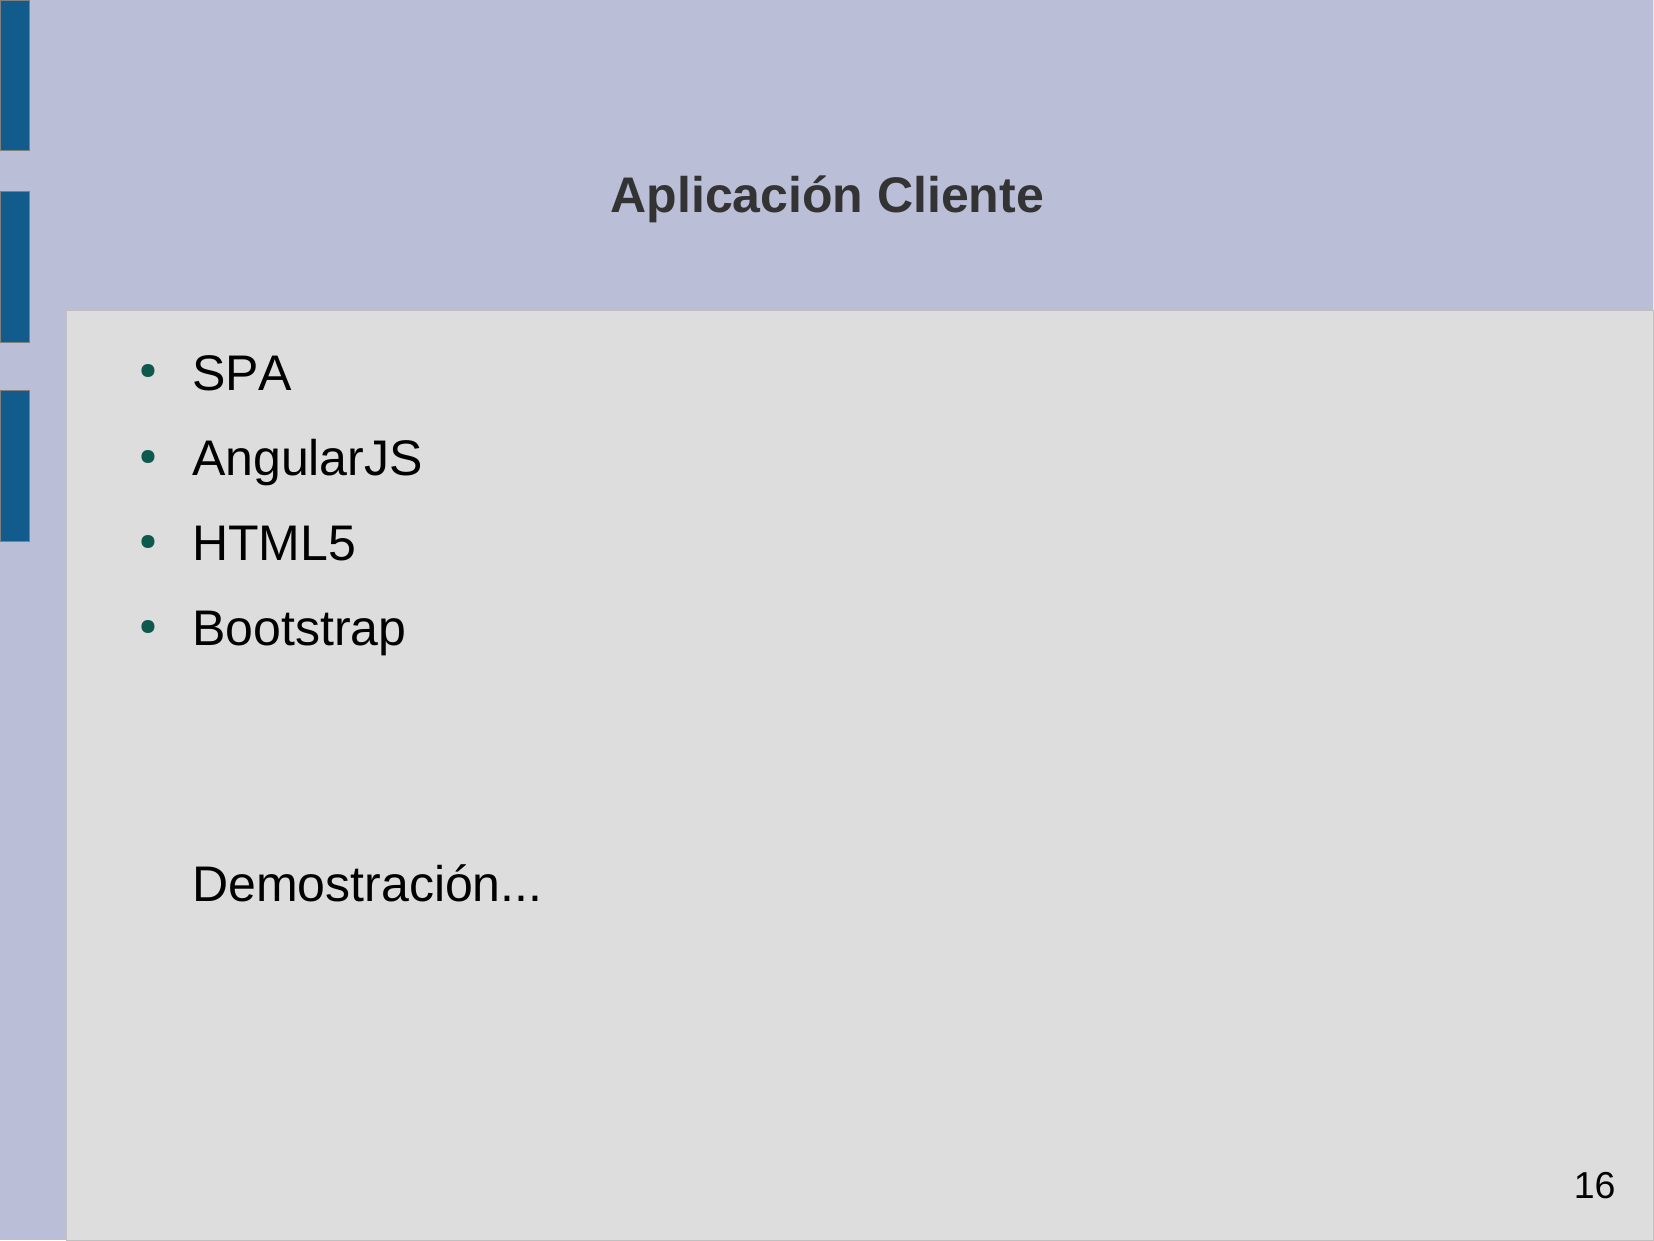

# Aplicación Cliente
SPA
AngularJS
HTML5
Bootstrap
Demostración...